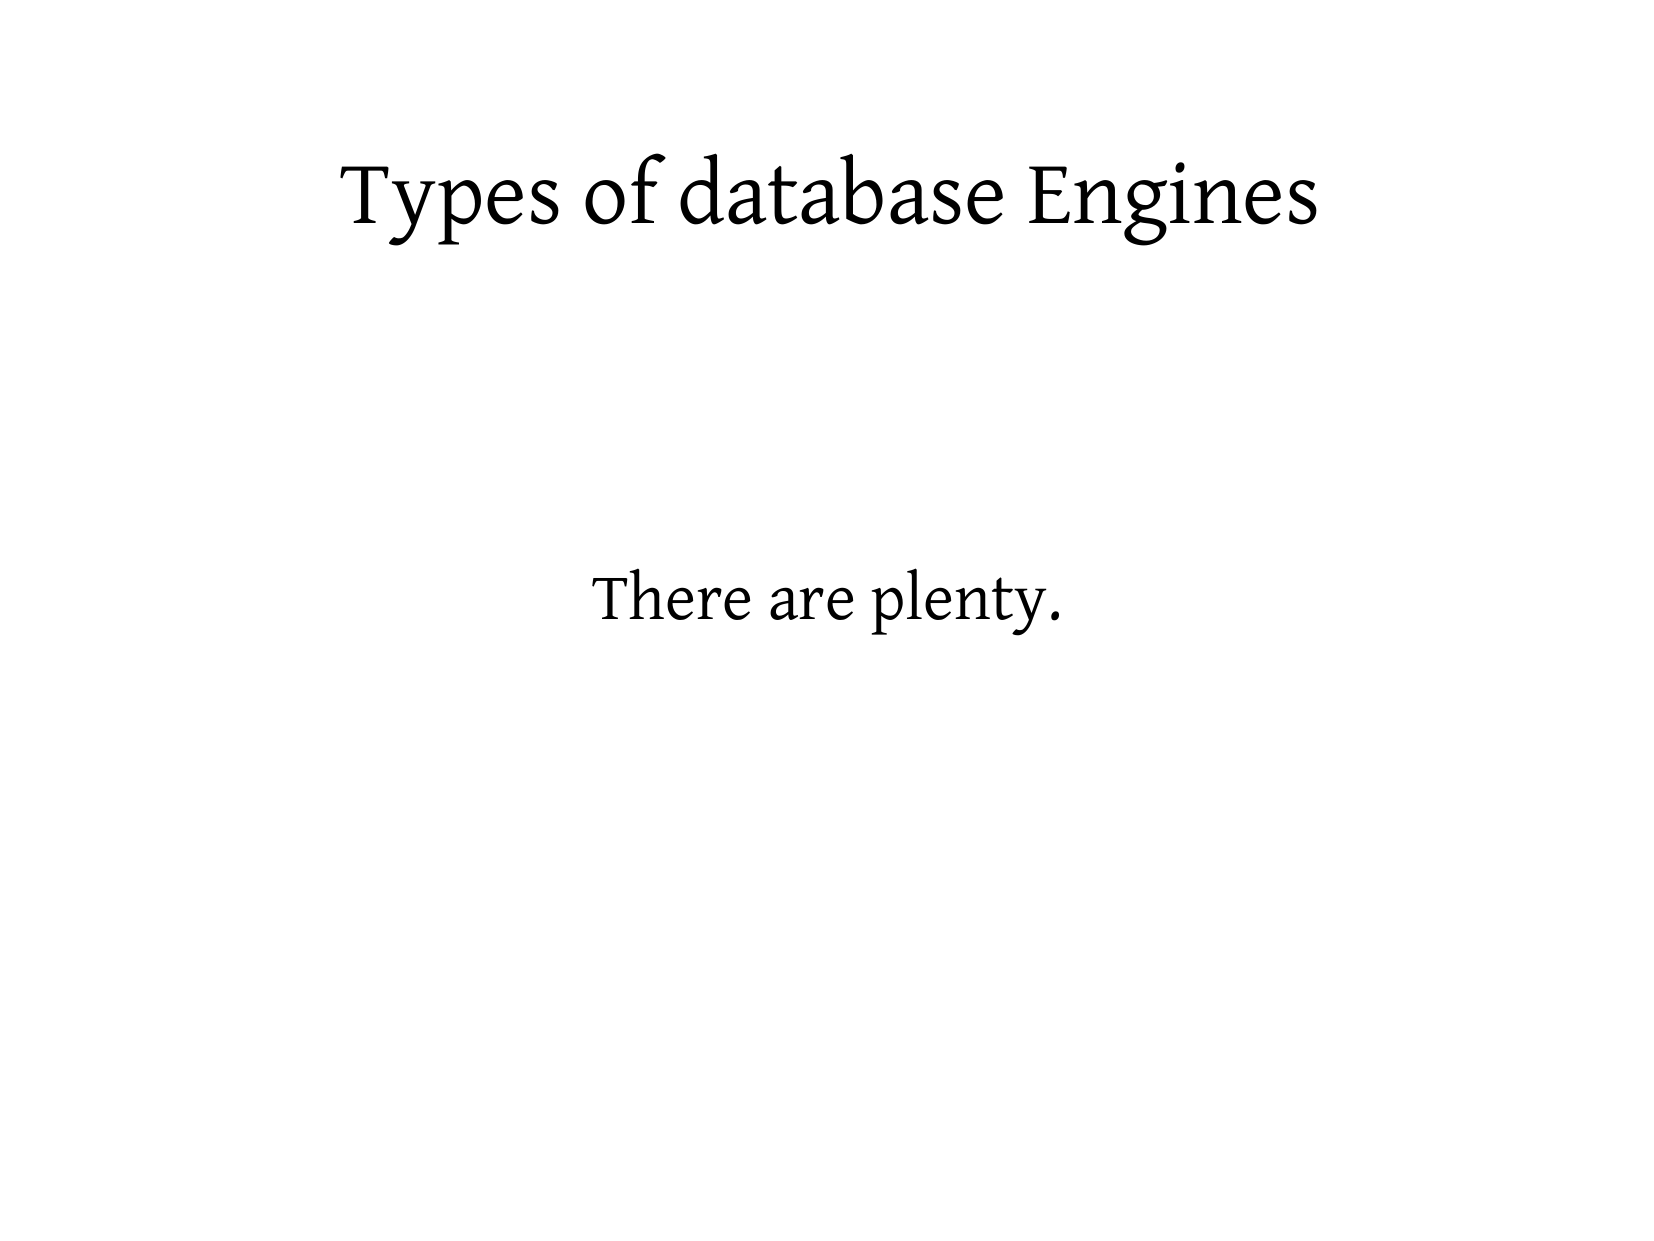

# Types of database Engines
There are plenty.